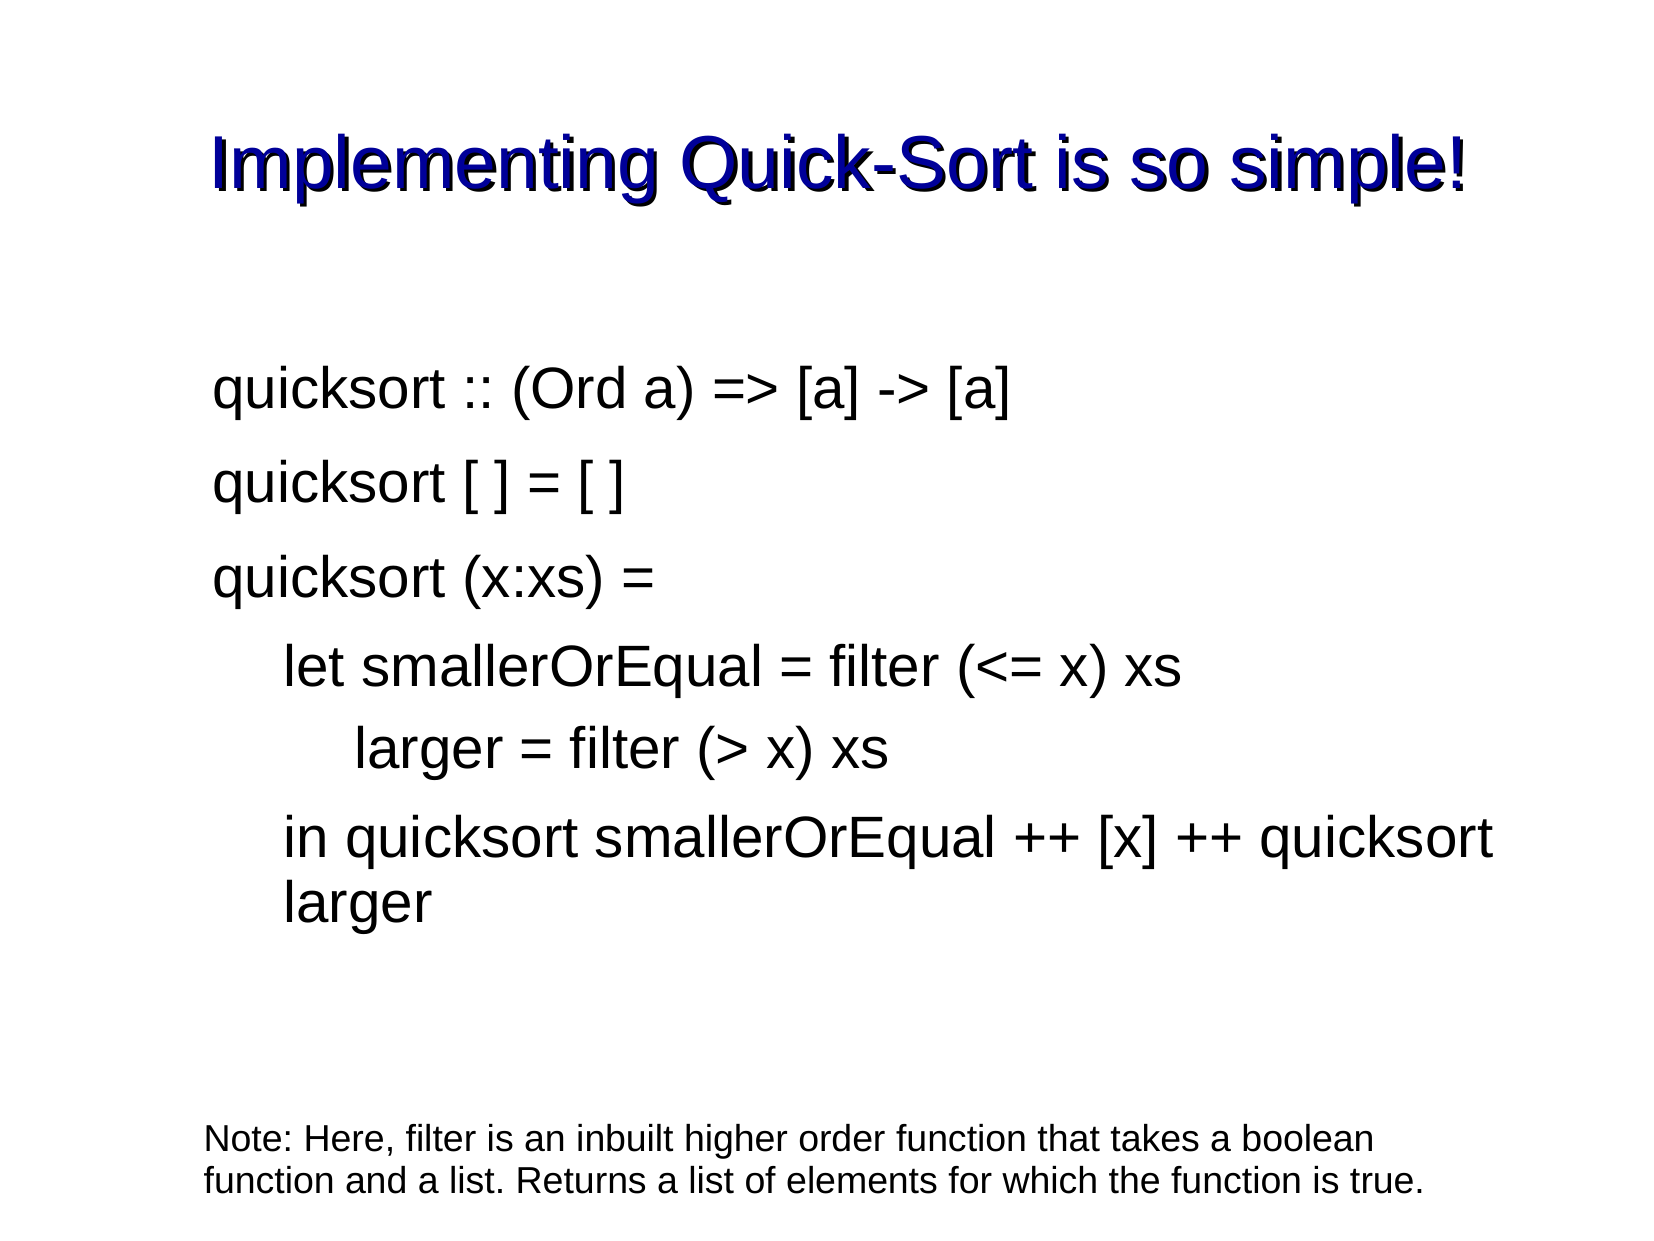

# Implementing Quick-Sort is so simple!
quicksort :: (Ord a) => [a] -> [a]
quicksort [ ] = [ ]
quicksort (x:xs) =
let smallerOrEqual = filter (<= x) xs
larger = filter (> x) xs
in quicksort smallerOrEqual ++ [x] ++ quicksort larger
Note: Here, filter is an inbuilt higher order function that takes a boolean function and a list. Returns a list of elements for which the function is true.